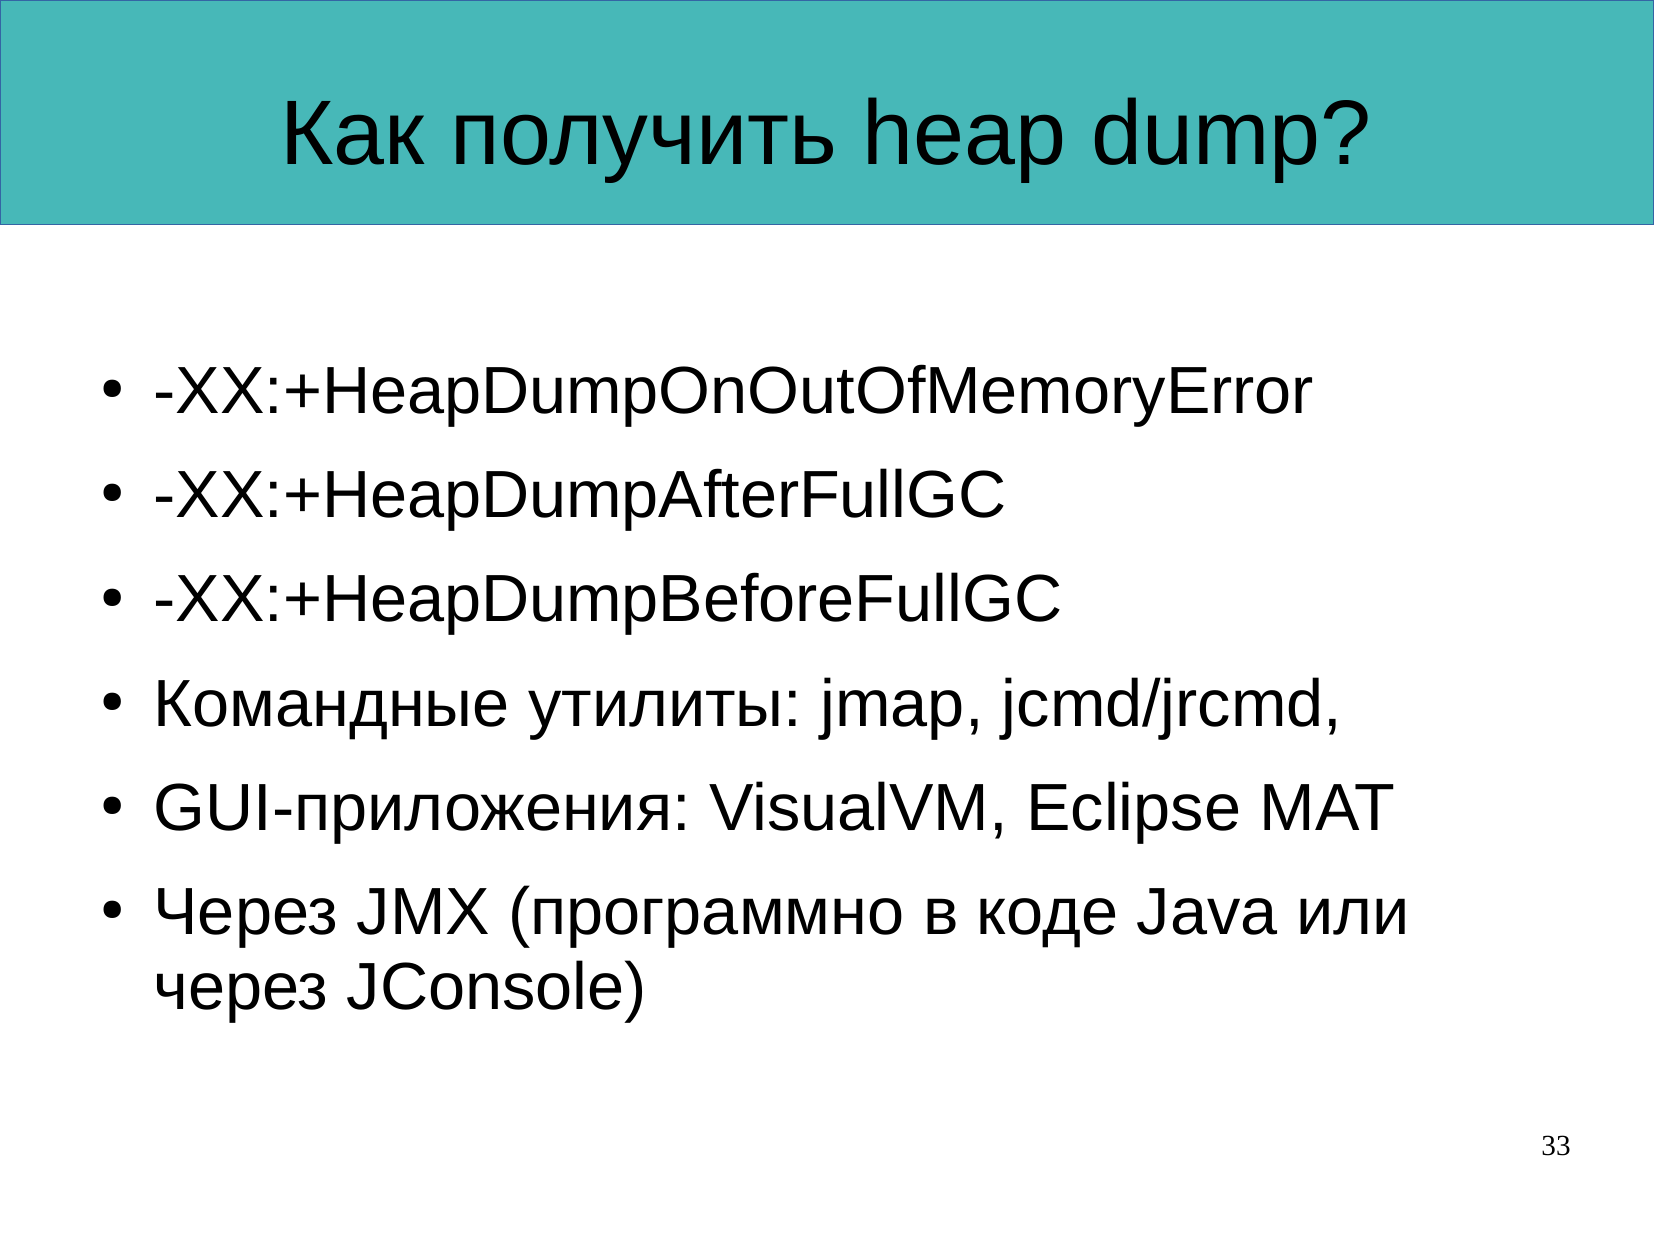

# Как получить heap dump?
-XX:+HeapDumpOnOutOfMemoryError
-XX:+HeapDumpAfterFullGC
-XX:+HeapDumpBeforeFullGC
Командные утилиты: jmap, jcmd/jrcmd,
GUI-приложения: VisualVM, Eclipse MAT
Через JMX (программно в коде Java или через JConsole)
33